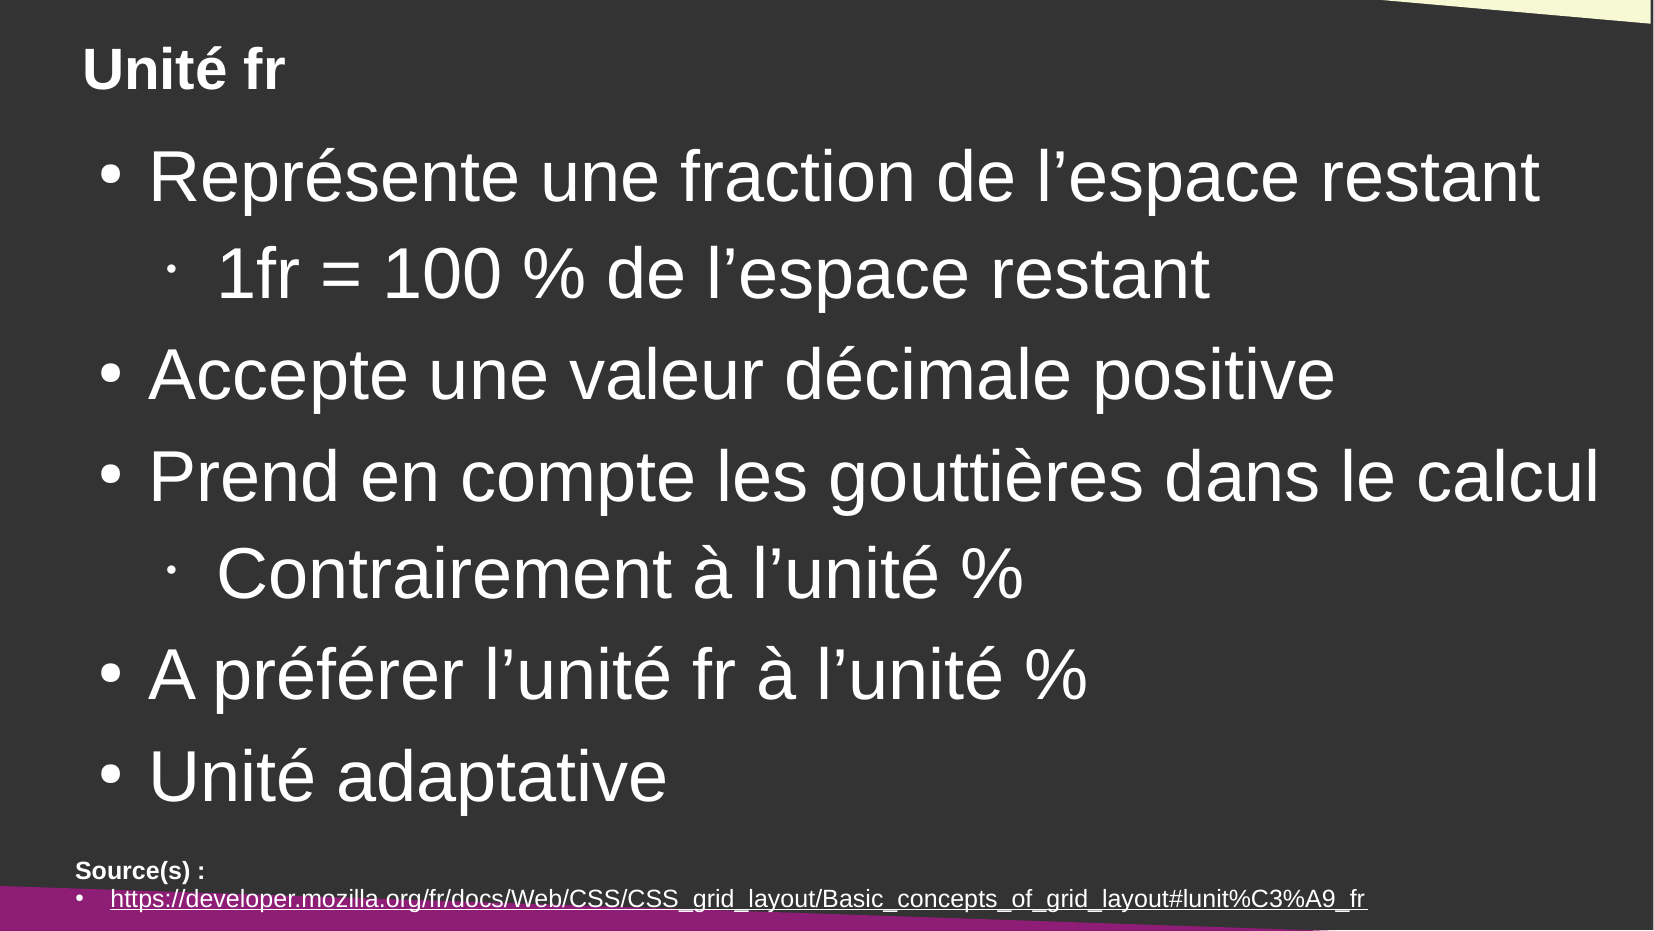

# Unité fr
Représente une fraction de l’espace restant
1fr = 100 % de l’espace restant
Accepte une valeur décimale positive
Prend en compte les gouttières dans le calcul
Contrairement à l’unité %
A préférer l’unité fr à l’unité %
Unité adaptative
Source(s) :
https://developer.mozilla.org/fr/docs/Web/CSS/CSS_grid_layout/Basic_concepts_of_grid_layout#lunit%C3%A9_fr